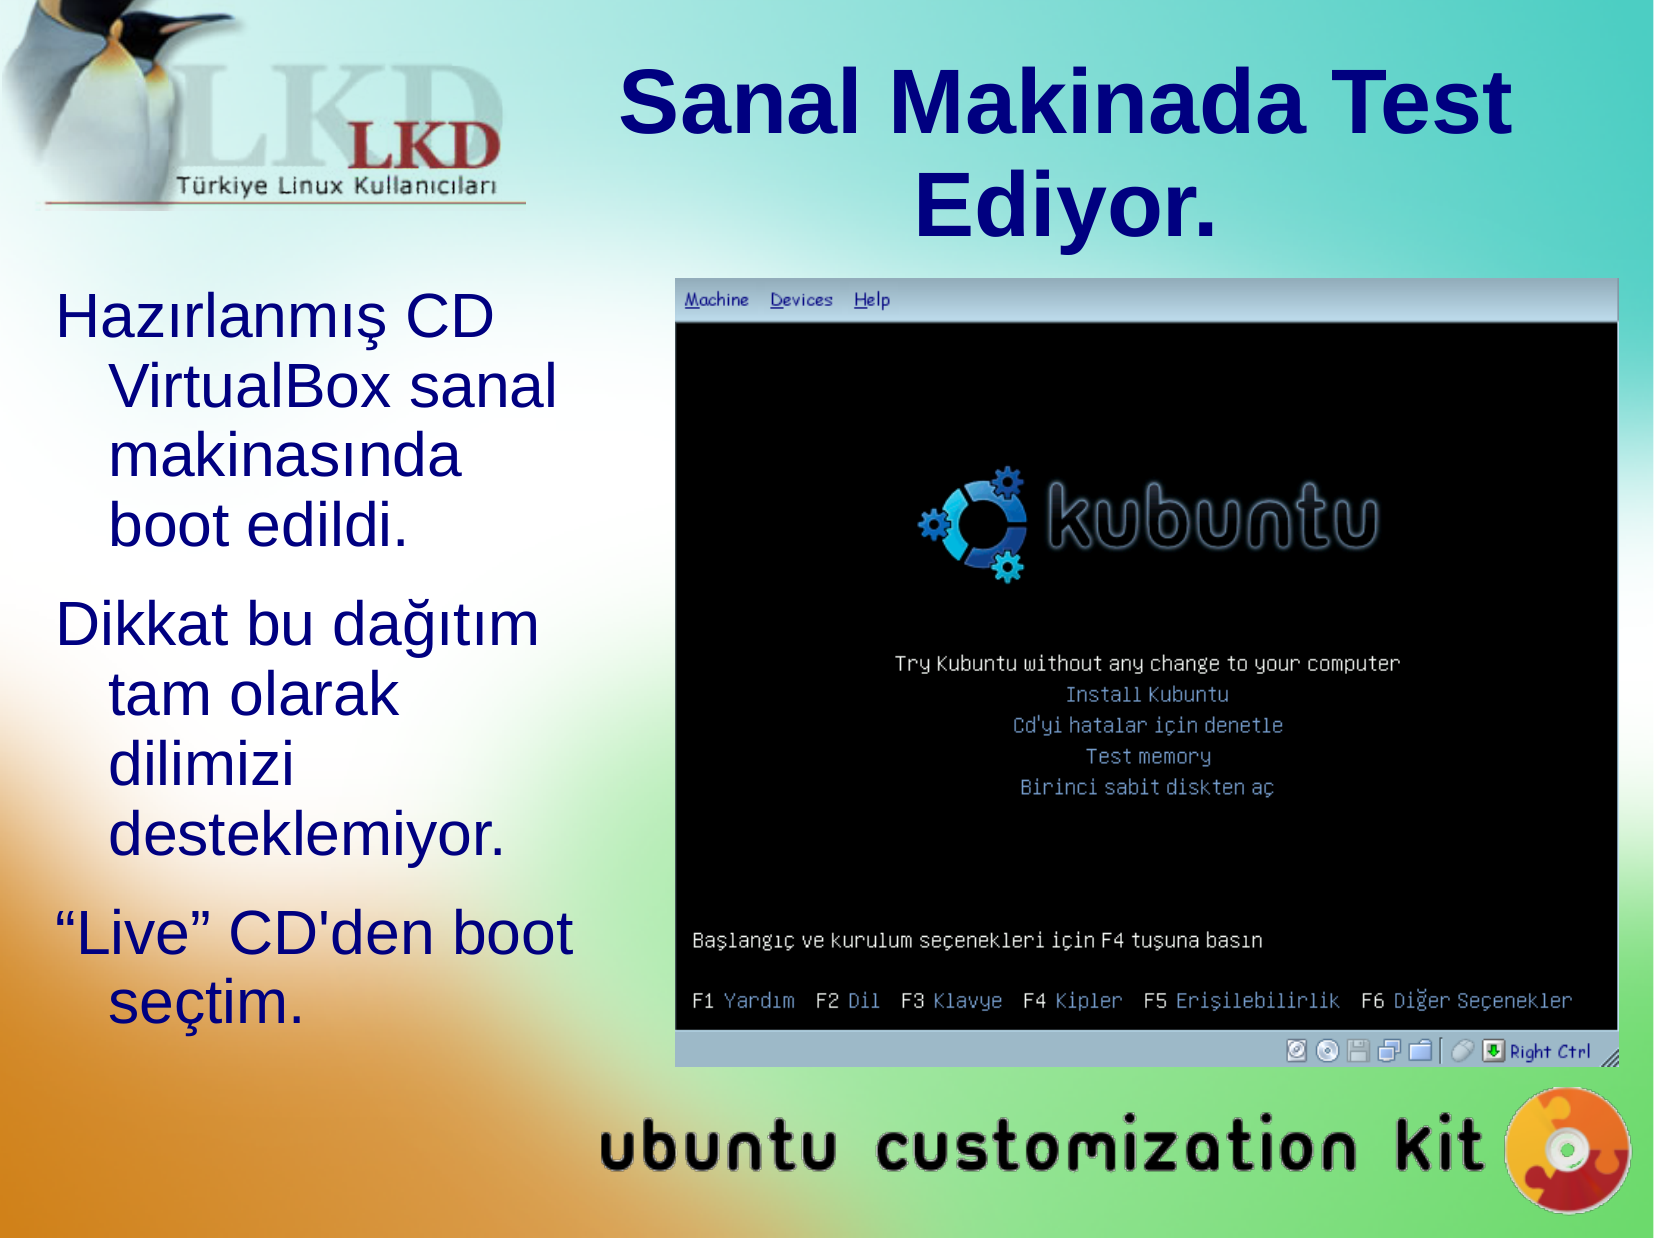

# Sanal Makinada Test Ediyor.
Hazırlanmış CD VirtualBox sanal makinasında boot edildi.
Dikkat bu dağıtım tam olarak dilimizi desteklemiyor.
“Live” CD'den boot seçtim.